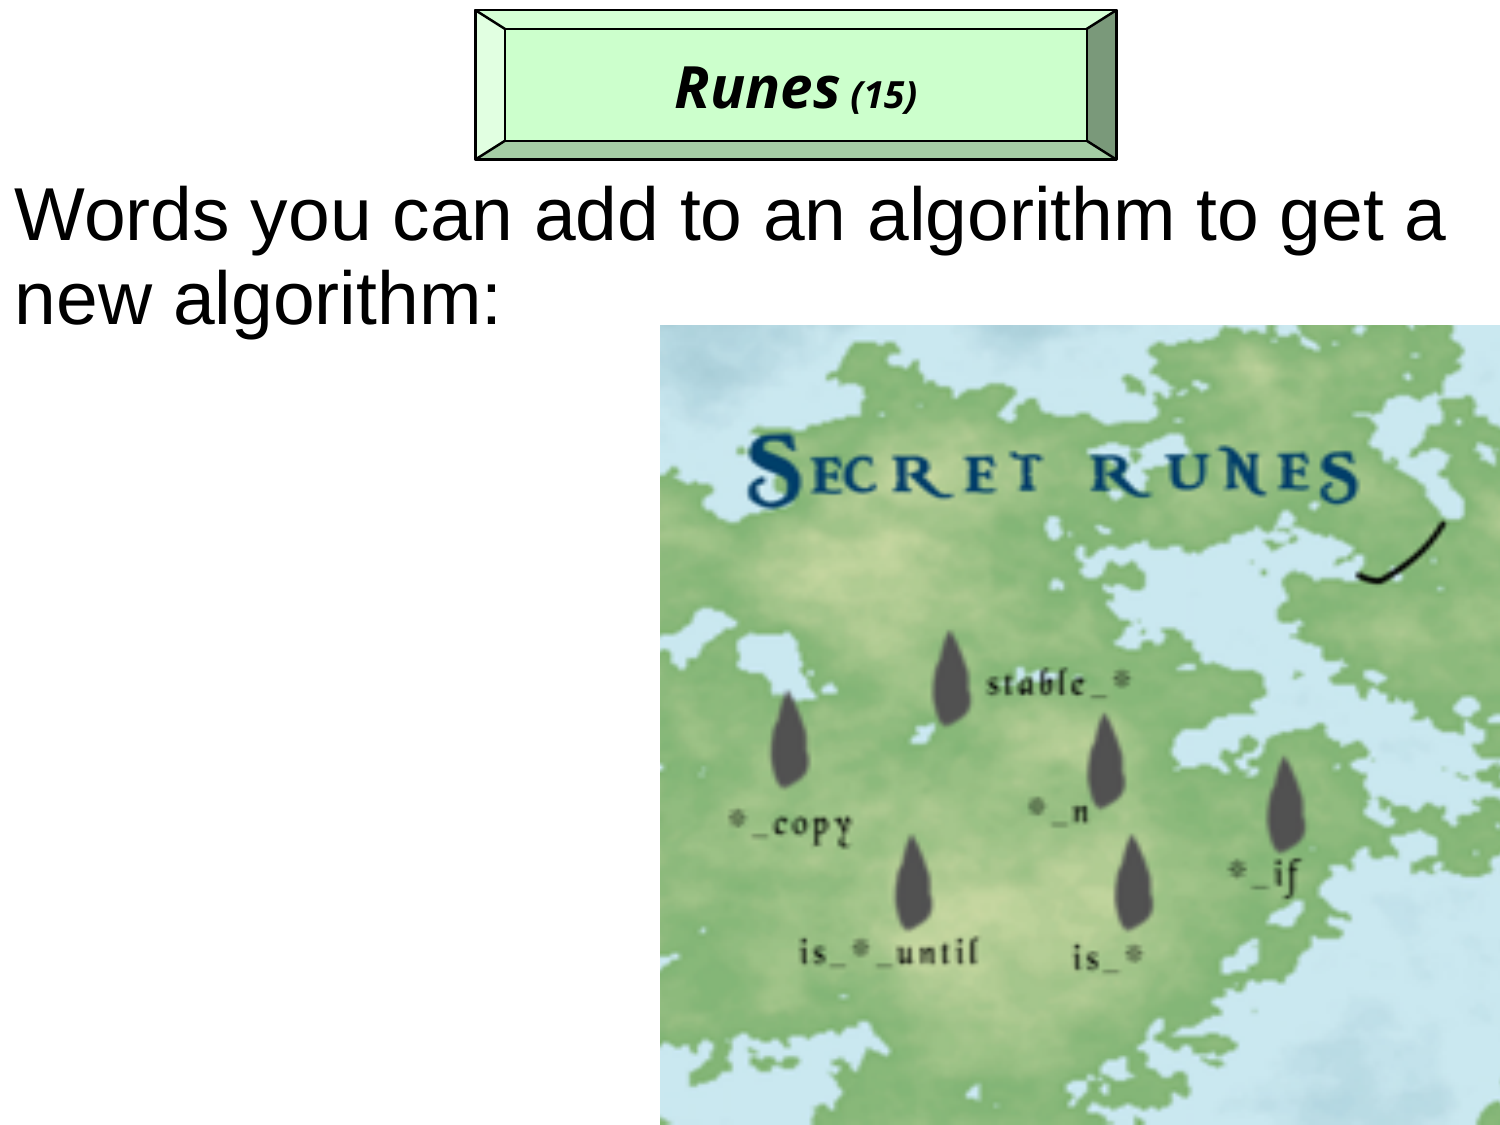

Runes (15)
Words you can add to an algorithm to get a new algorithm: